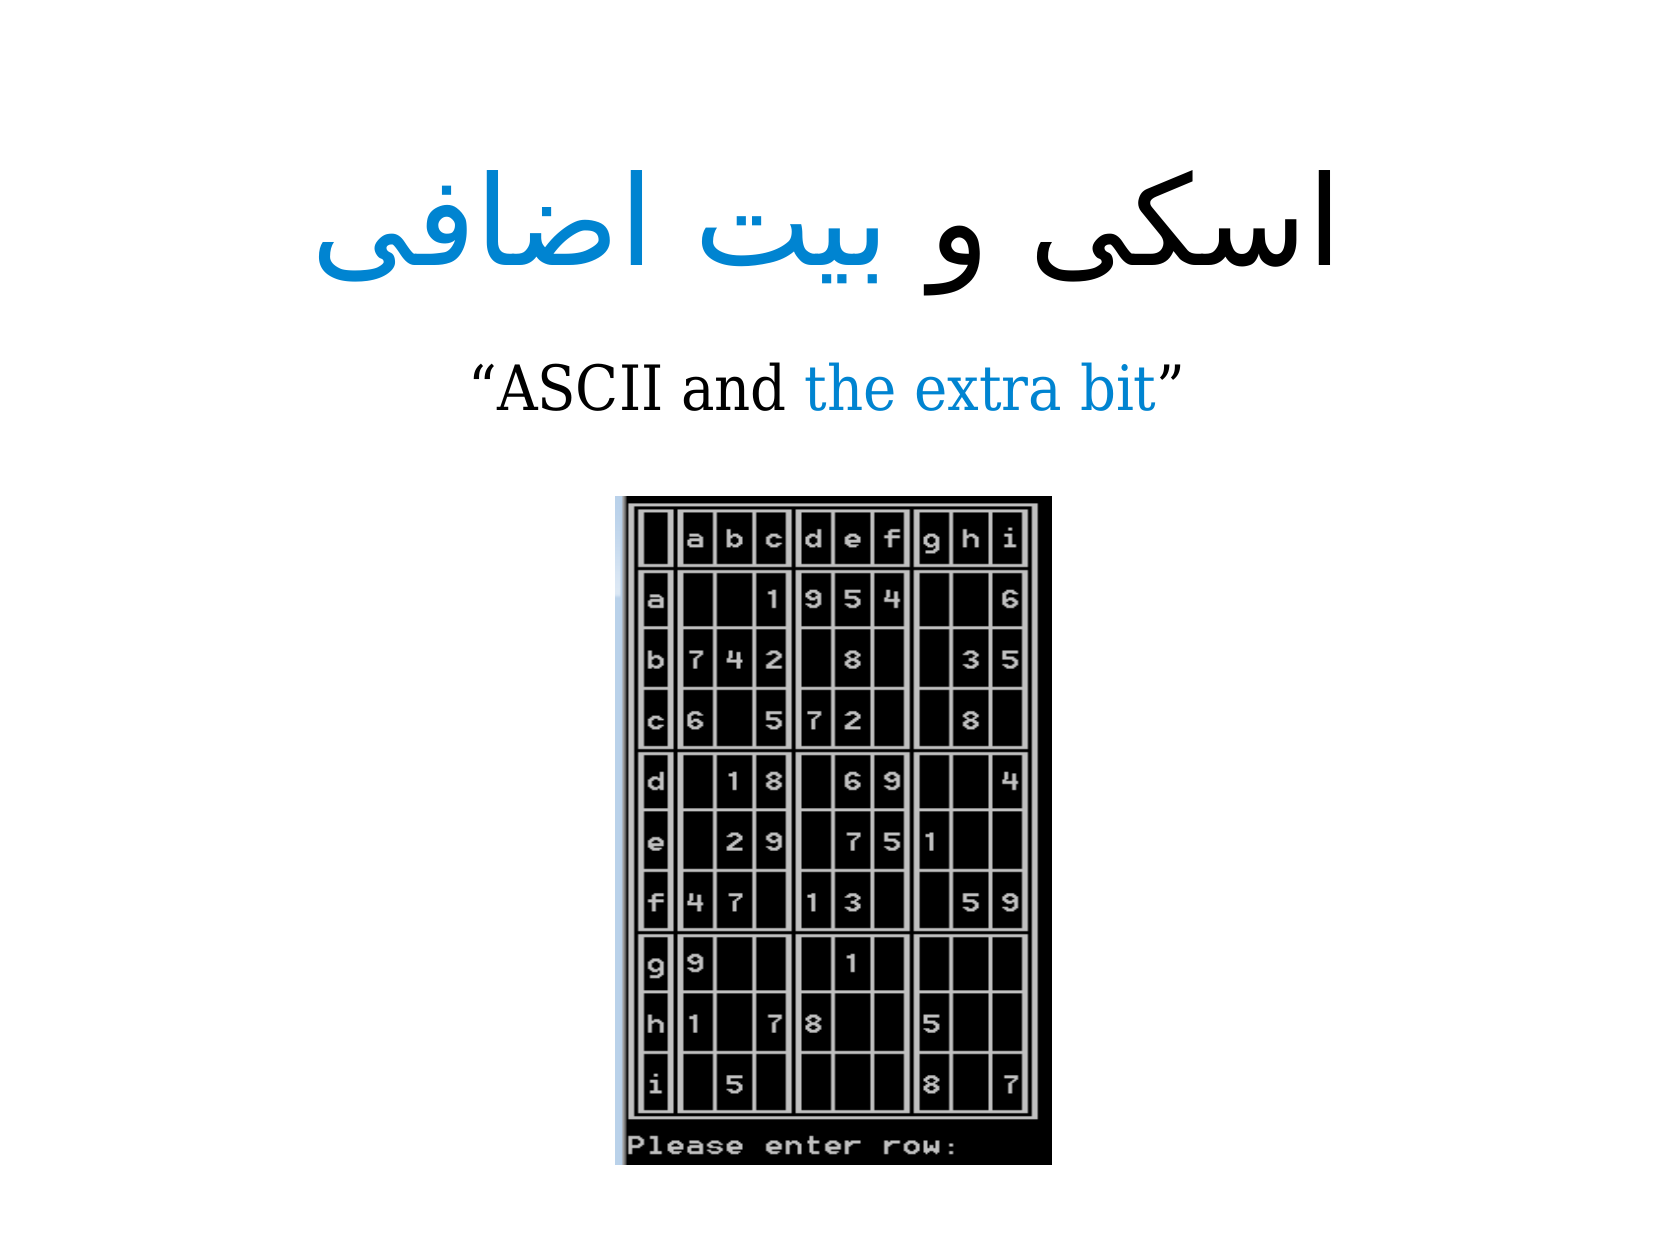

اسکی و بیت اضافی
“ASCII and the extra bit”